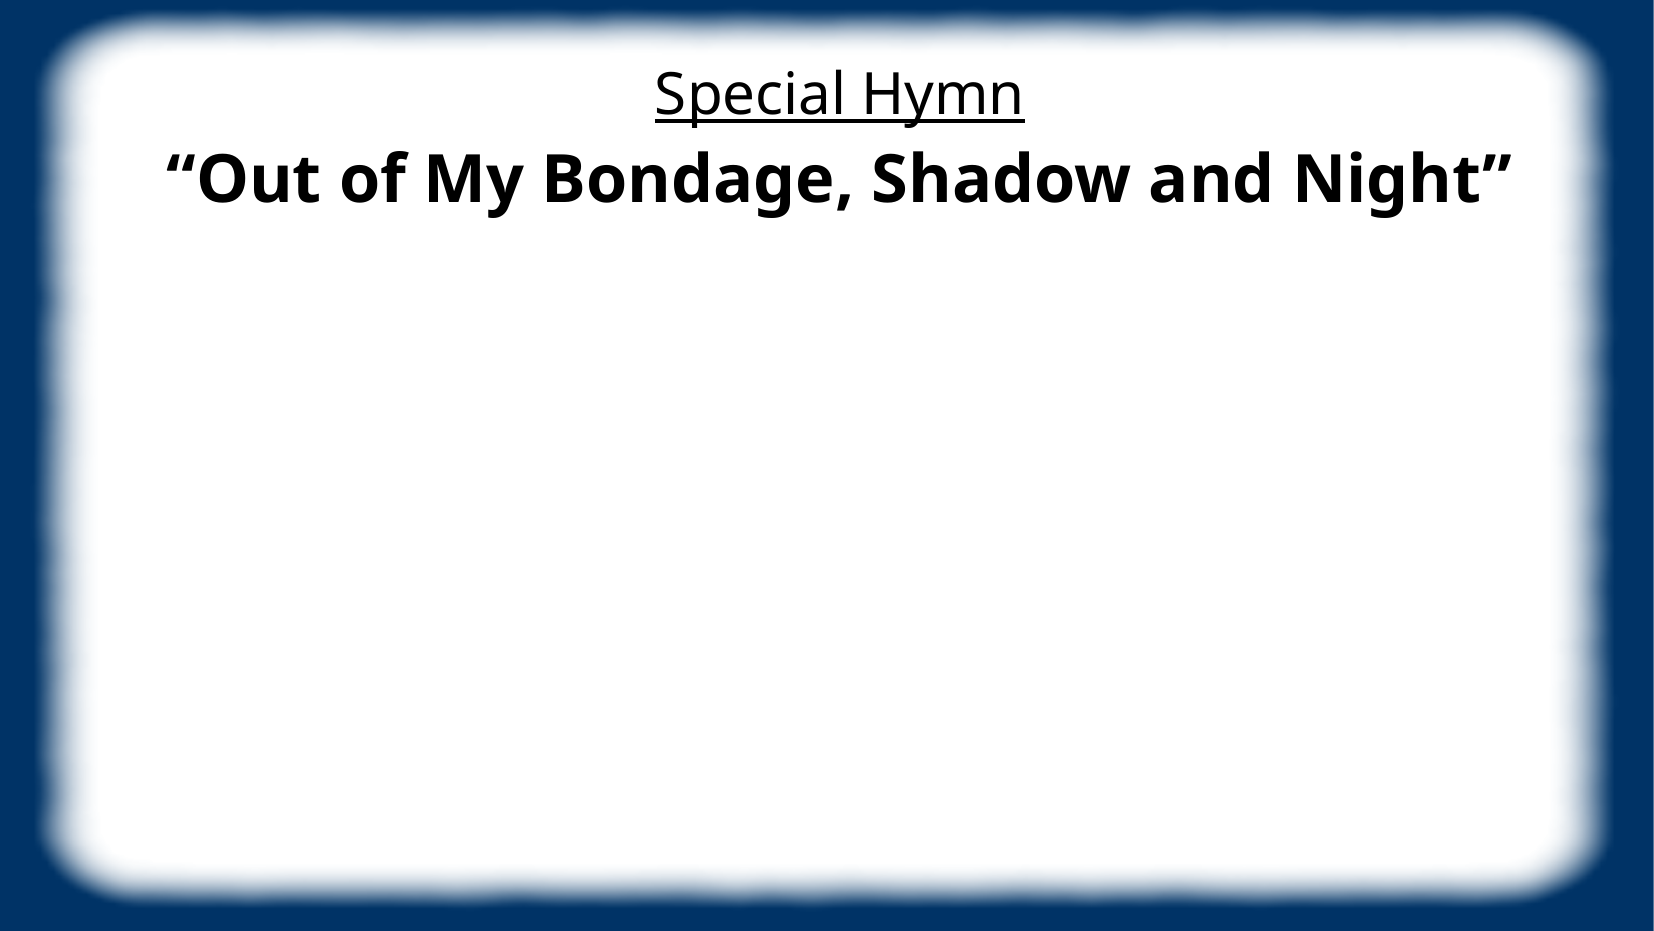

Special Hymn
“Out of My Bondage, Shadow and Night”